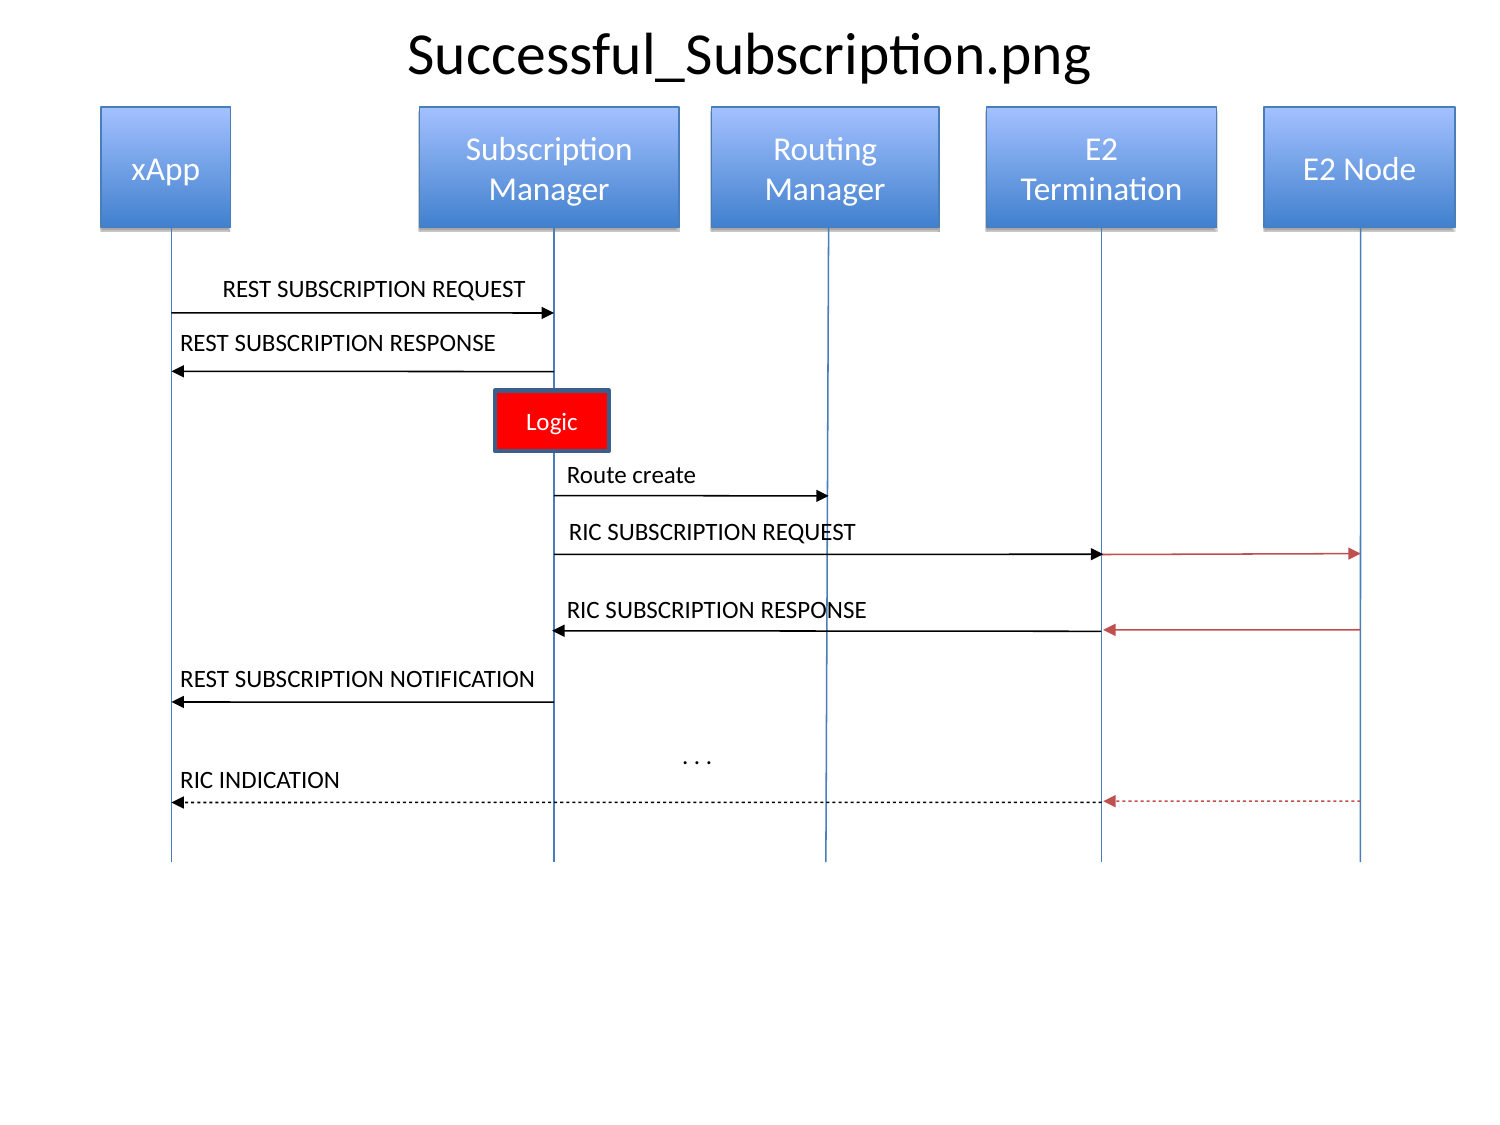

# Successful_Subscription.png
xApp
Subscription Manager
Routing
Manager
E2 Termination
E2 Node
REST SUBSCRIPTION REQUEST
REST SUBSCRIPTION RESPONSE
 Logic
Route create
RIC SUBSCRIPTION REQUEST
RIC SUBSCRIPTION RESPONSE
REST SUBSCRIPTION NOTIFICATION
. . .
RIC INDICATION